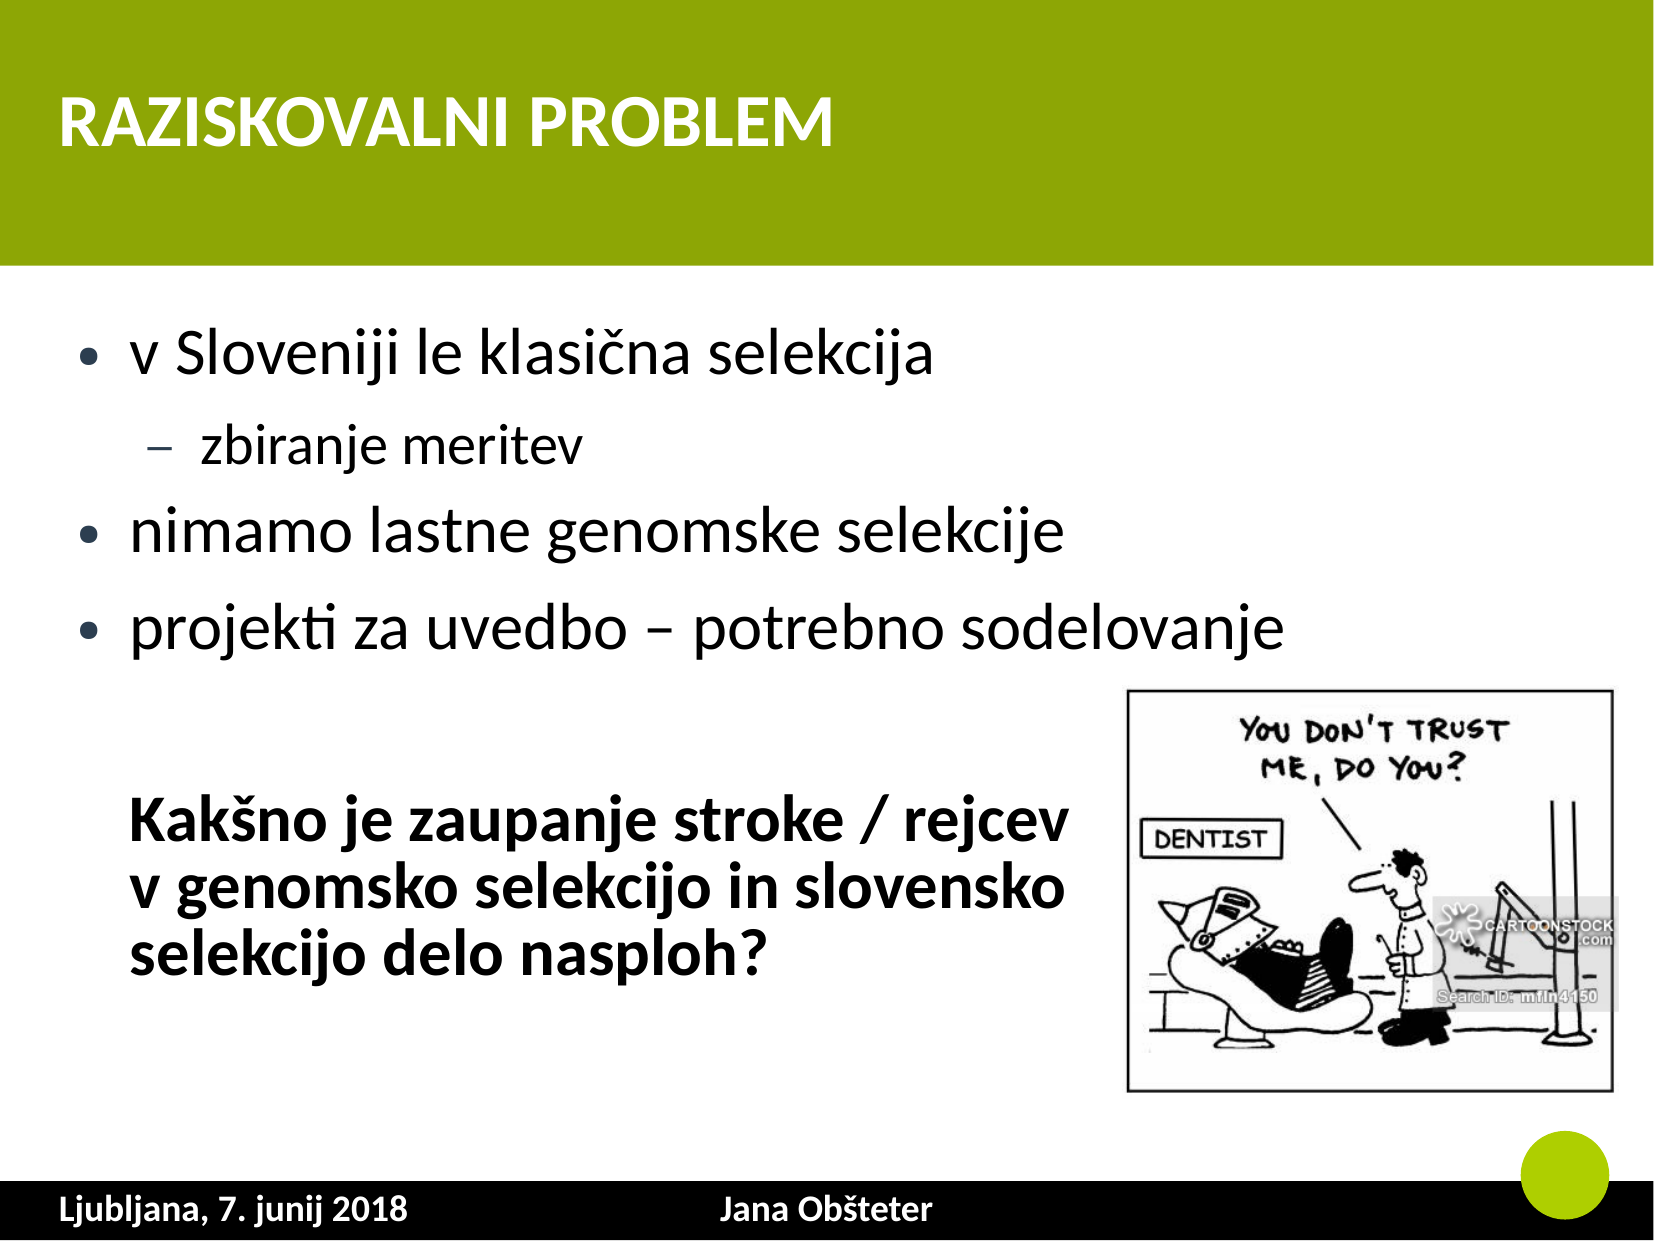

# RAZISKOVALNI PROBLEM
v Sloveniji le klasična selekcija
zbiranje meritev
nimamo lastne genomske selekcije
projekti za uvedbo – potrebno sodelovanje
Kakšno je zaupanje stroke / rejcev
v genomsko selekcijo in slovensko
selekcijo delo nasploh?